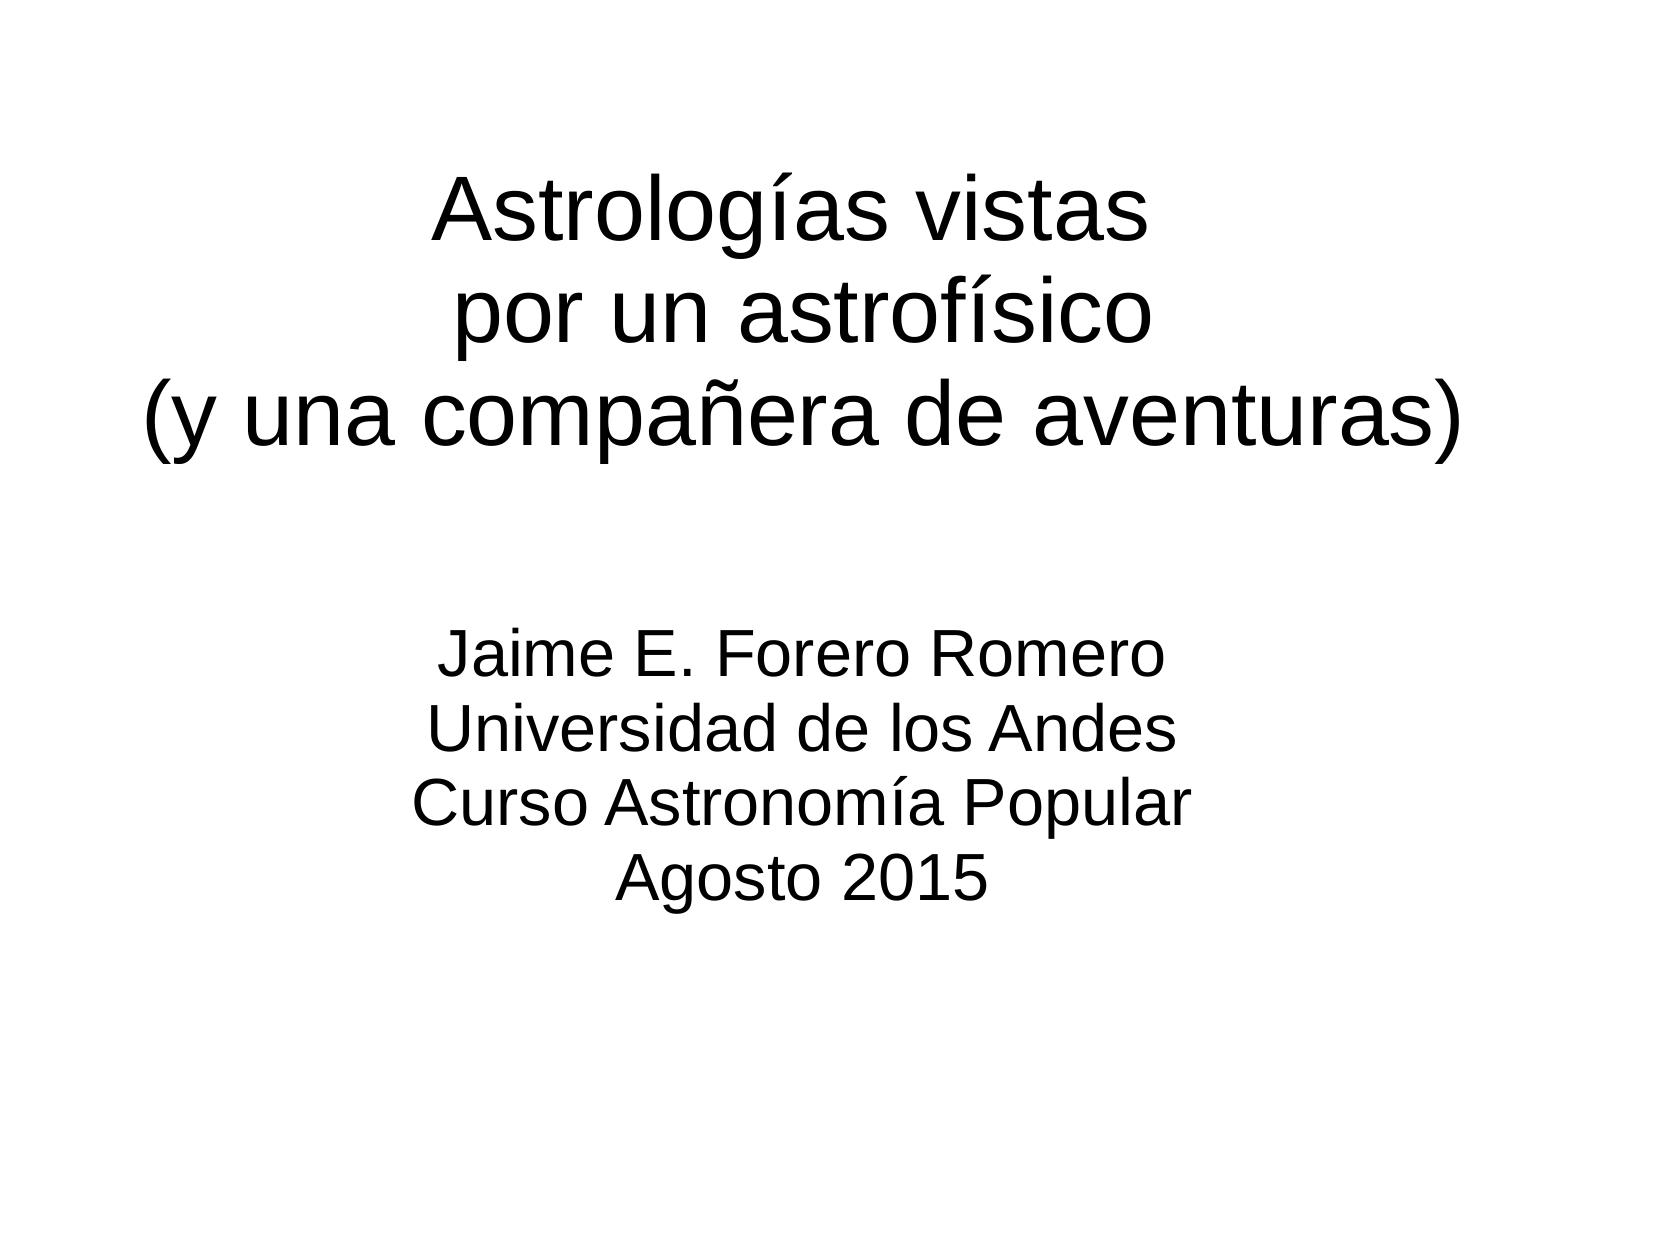

# Astrologías vistas por un astrofísico (y una compañera de aventuras)
Jaime E. Forero Romero
Universidad de los Andes
Curso Astronomía Popular
Agosto 2015